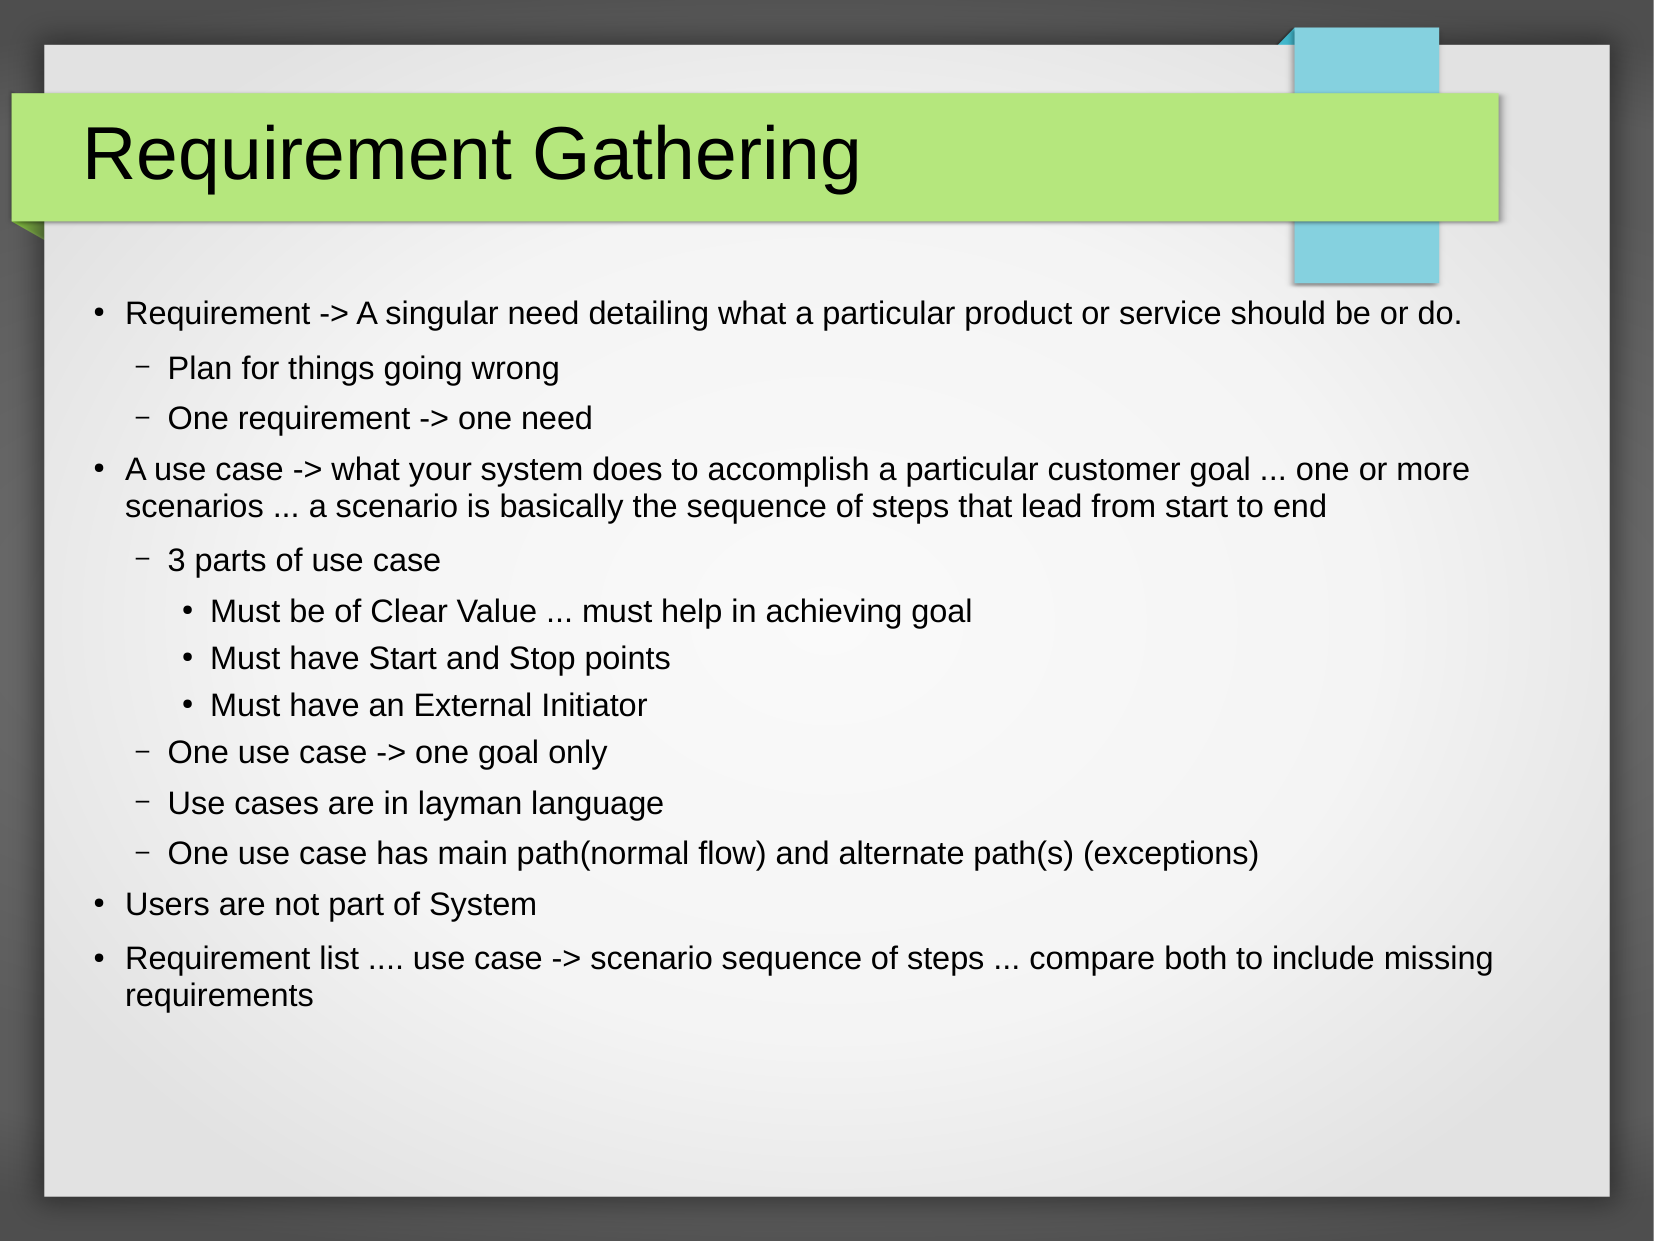

# Requirement Gathering
Requirement -> A singular need detailing what a particular product or service should be or do.
Plan for things going wrong
One requirement -> one need
A use case -> what your system does to accomplish a particular customer goal ... one or more scenarios ... a scenario is basically the sequence of steps that lead from start to end
3 parts of use case
Must be of Clear Value ... must help in achieving goal
Must have Start and Stop points
Must have an External Initiator
One use case -> one goal only
Use cases are in layman language
One use case has main path(normal flow) and alternate path(s) (exceptions)
Users are not part of System
Requirement list .... use case -> scenario sequence of steps ... compare both to include missing requirements